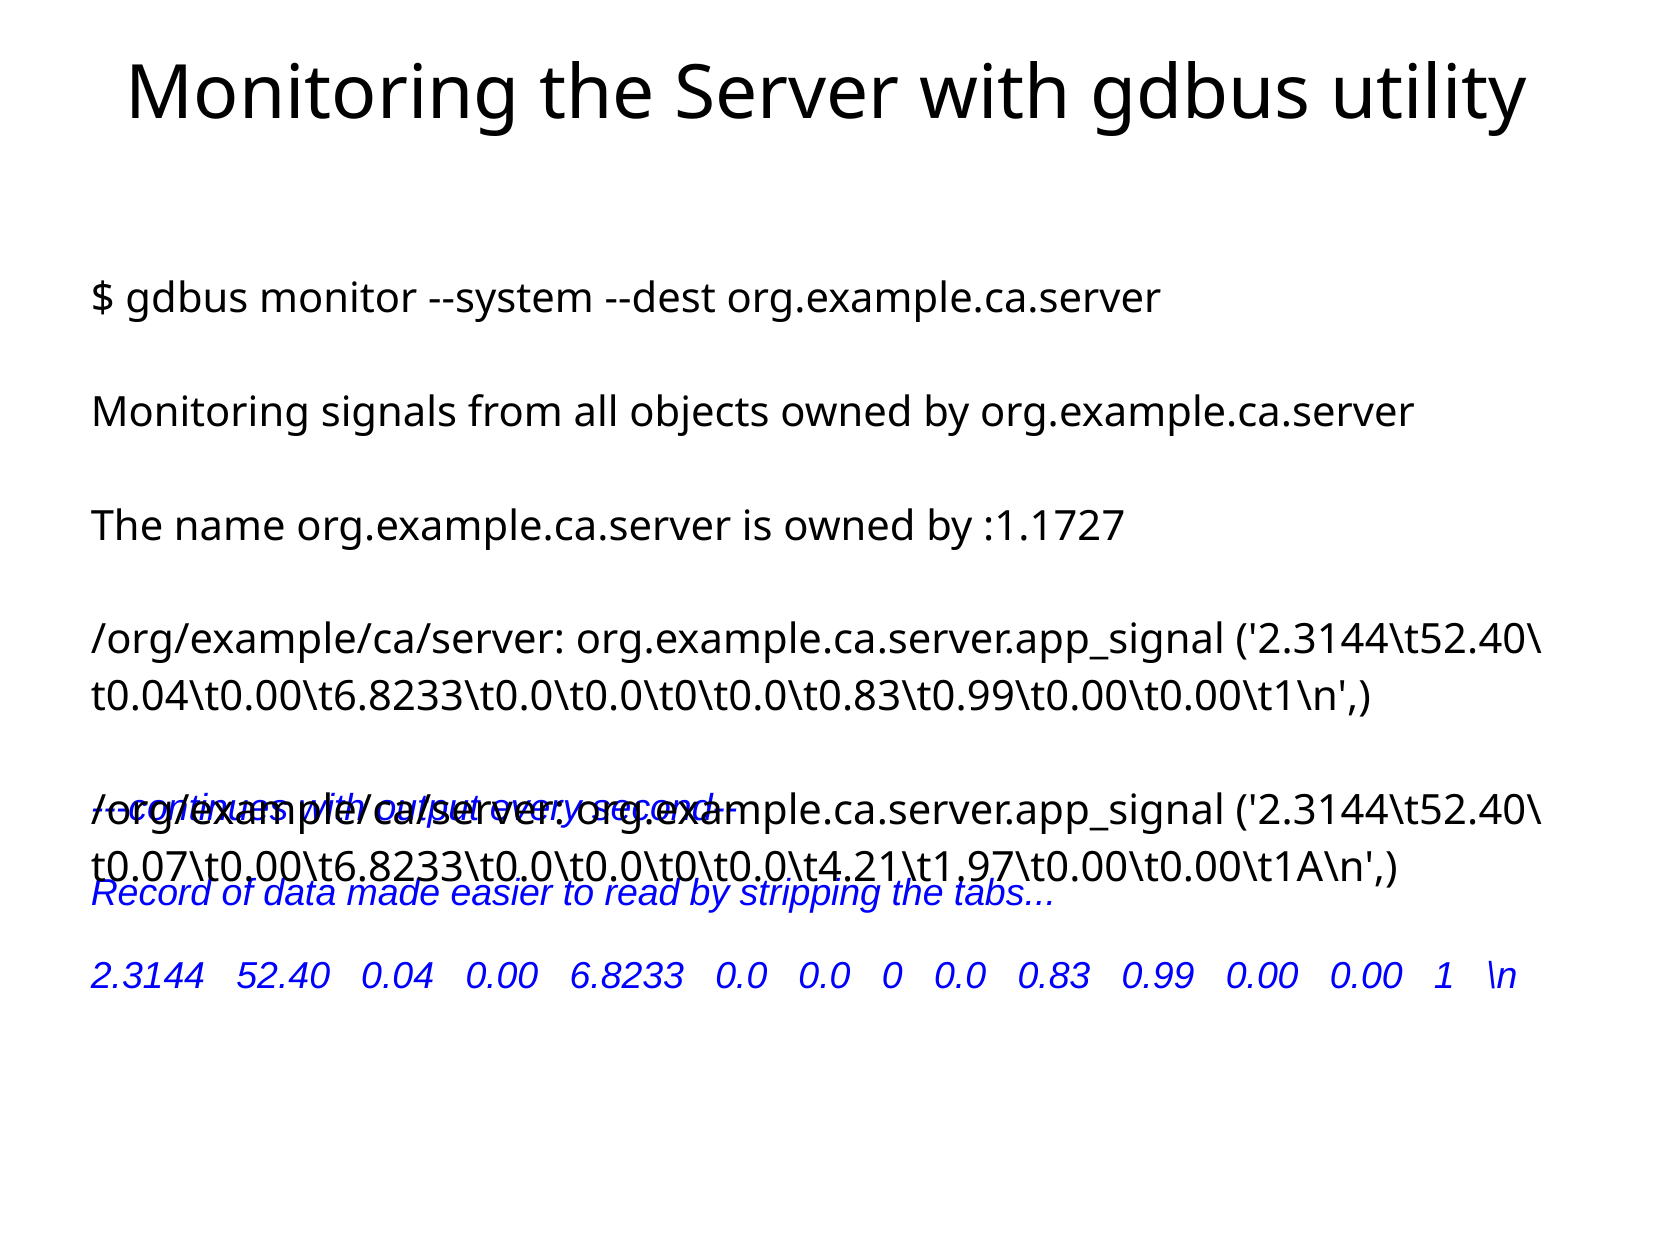

# Monitoring the Server with gdbus utility
$ gdbus monitor --system --dest org.example.ca.server
Monitoring signals from all objects owned by org.example.ca.server
The name org.example.ca.server is owned by :1.1727
/org/example/ca/server: org.example.ca.server.app_signal ('2.3144\t52.40\t0.04\t0.00\t6.8233\t0.0\t0.0\t0\t0.0\t0.83\t0.99\t0.00\t0.00\t1\n',)
/org/example/ca/server: org.example.ca.server.app_signal ('2.3144\t52.40\t0.07\t0.00\t6.8233\t0.0\t0.0\t0\t0.0\t4.21\t1.97\t0.00\t0.00\t1A\n',)
---continues with output every second--
Record of data made easier to read by stripping the tabs...
2.3144 52.40 0.04 0.00 6.8233 0.0 0.0 0 0.0 0.83 0.99 0.00 0.00 1 \n